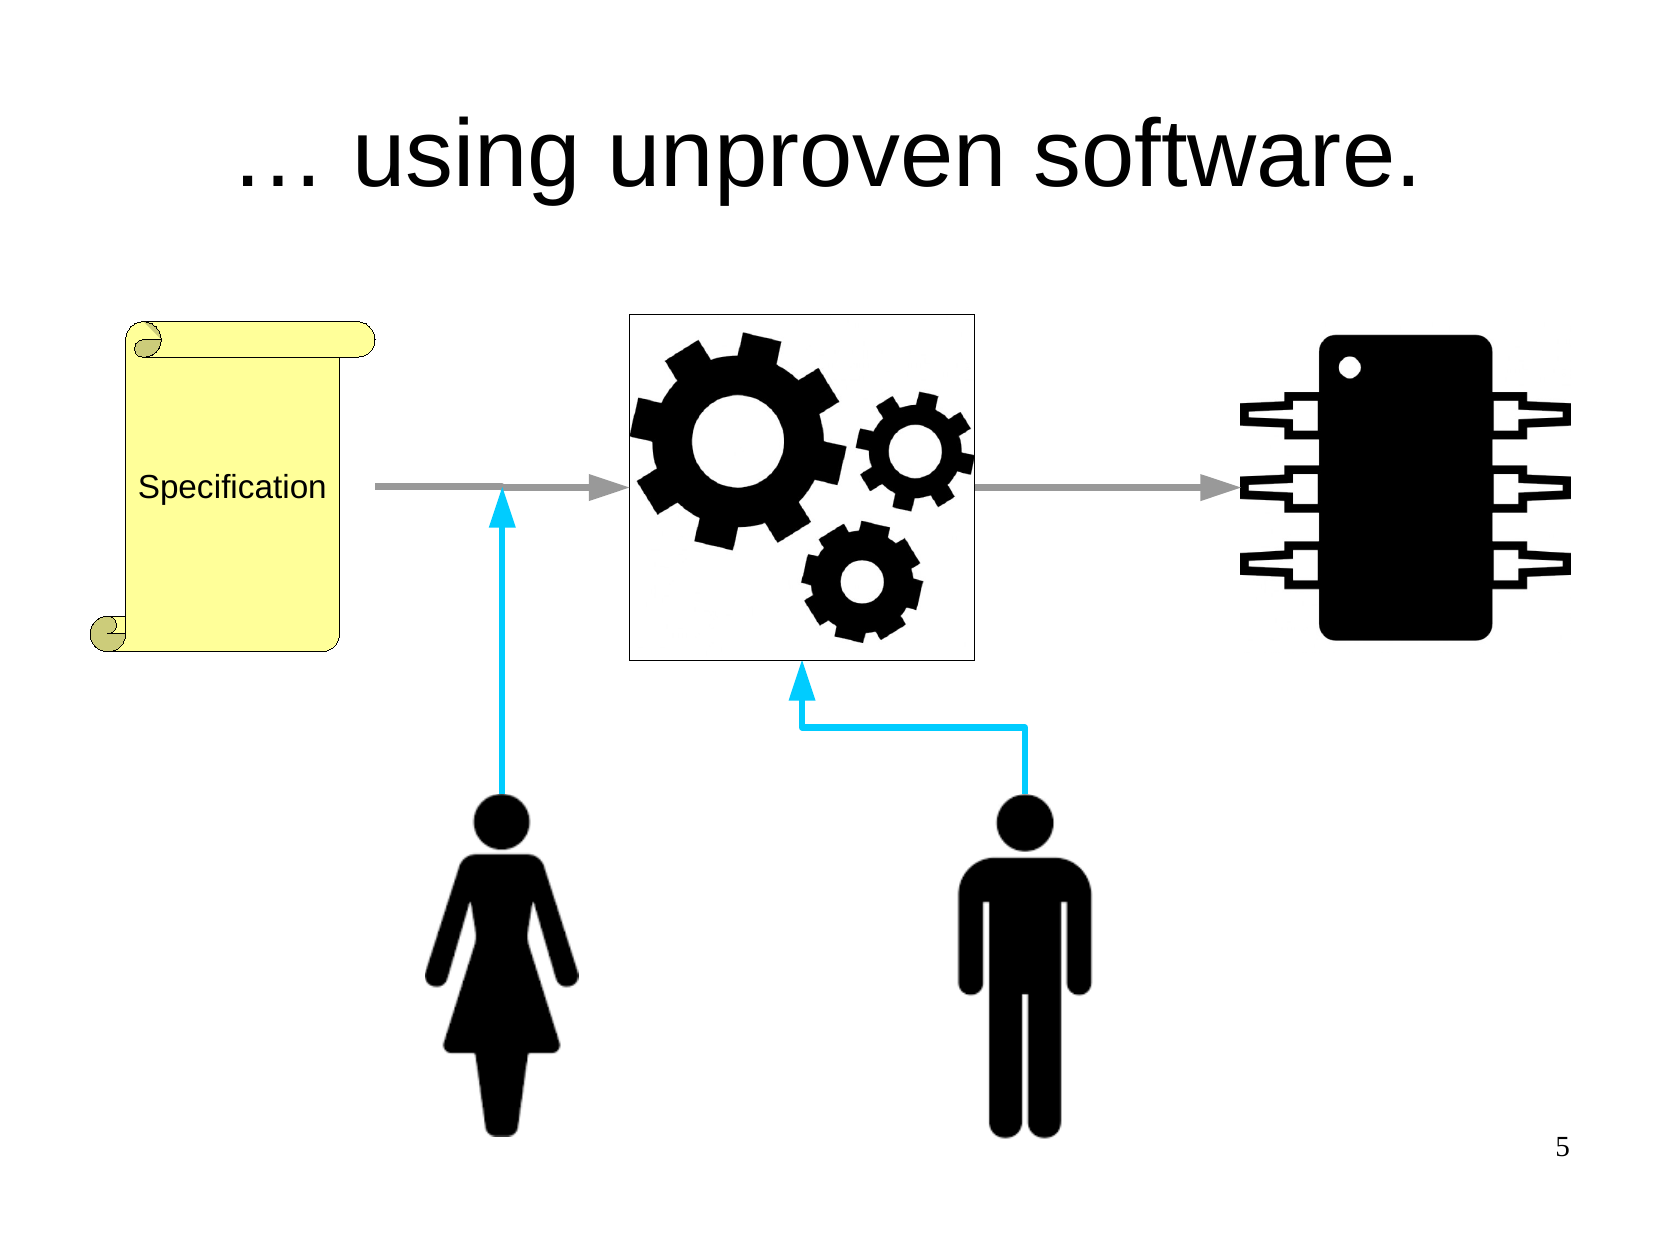

# … using unproven software.
Specification
5